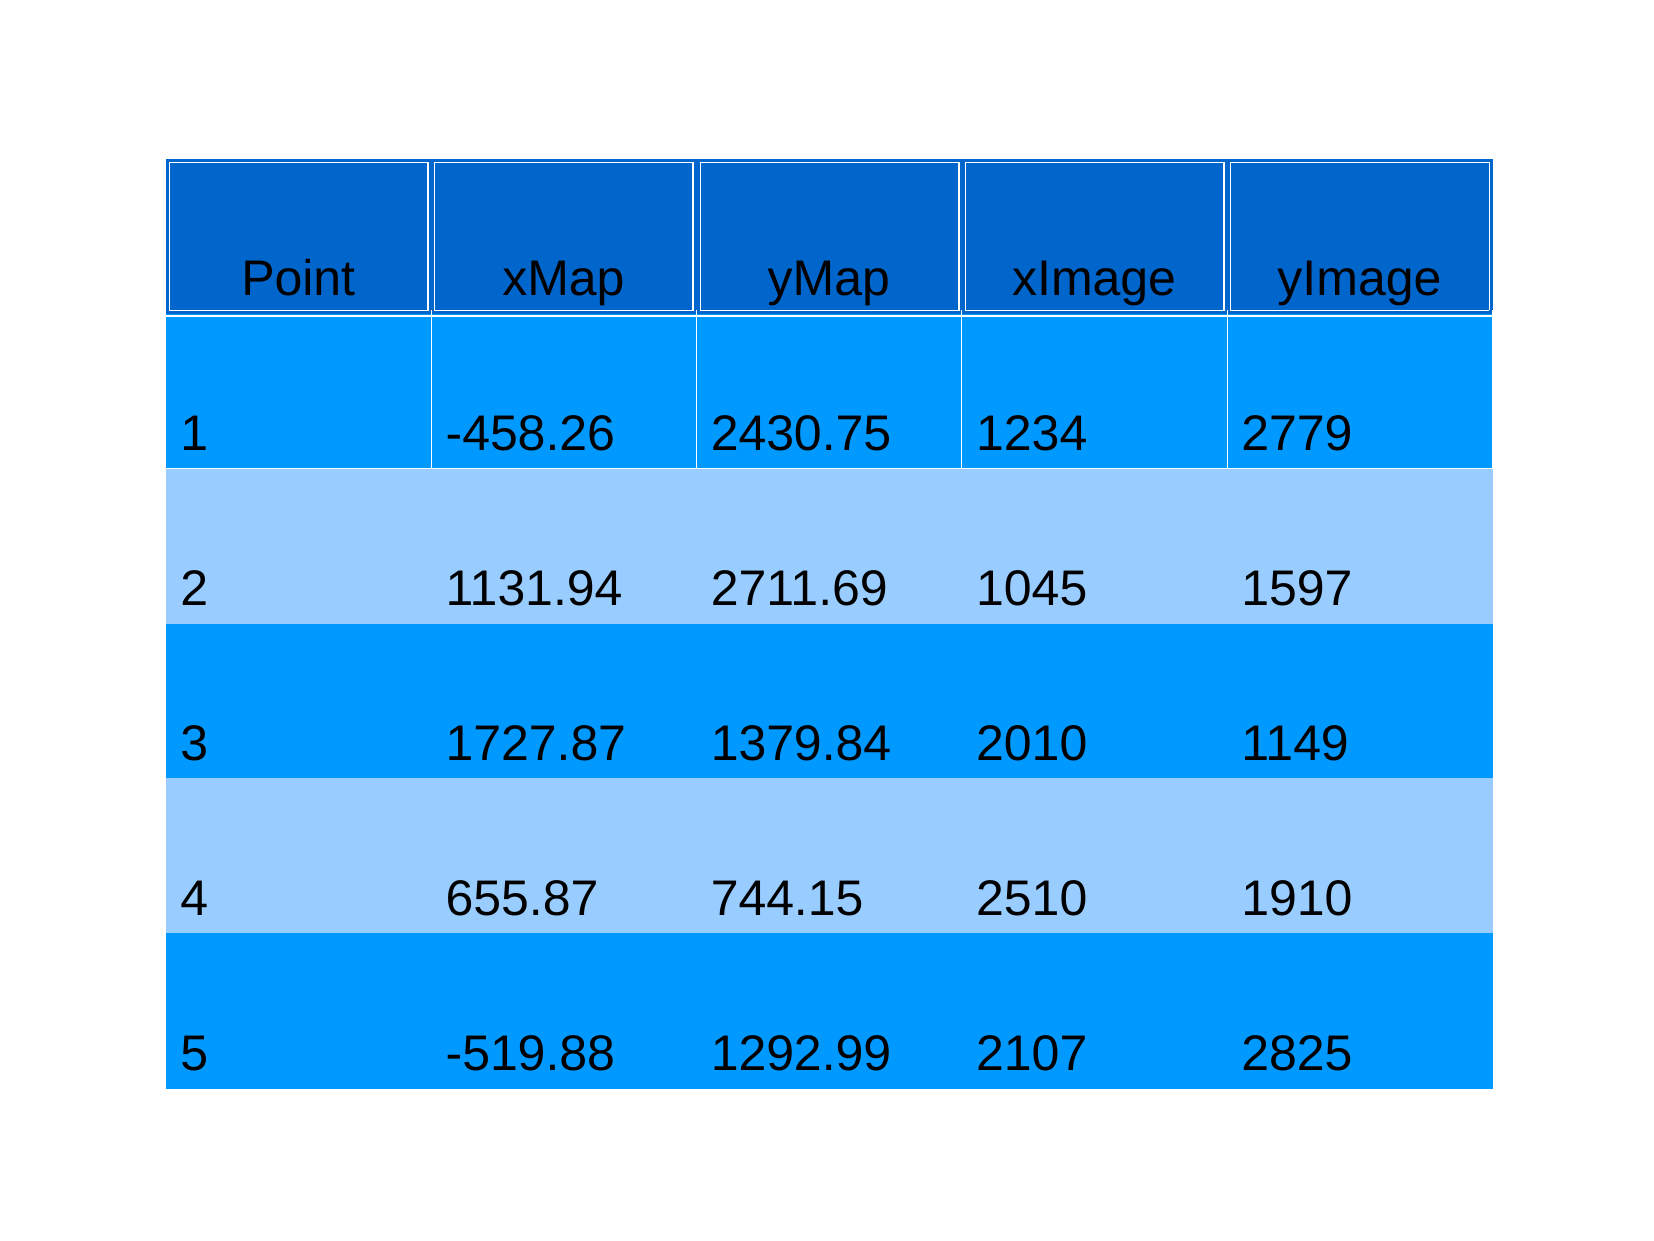

| Point | xMap | yMap | xImage | yImage |
| --- | --- | --- | --- | --- |
| 1 | -458.26 | 2430.75 | 1234 | 2779 |
| 2 | 1131.94 | 2711.69 | 1045 | 1597 |
| 3 | 1727.87 | 1379.84 | 2010 | 1149 |
| 4 | 655.87 | 744.15 | 2510 | 1910 |
| 5 | -519.88 | 1292.99 | 2107 | 2825 |